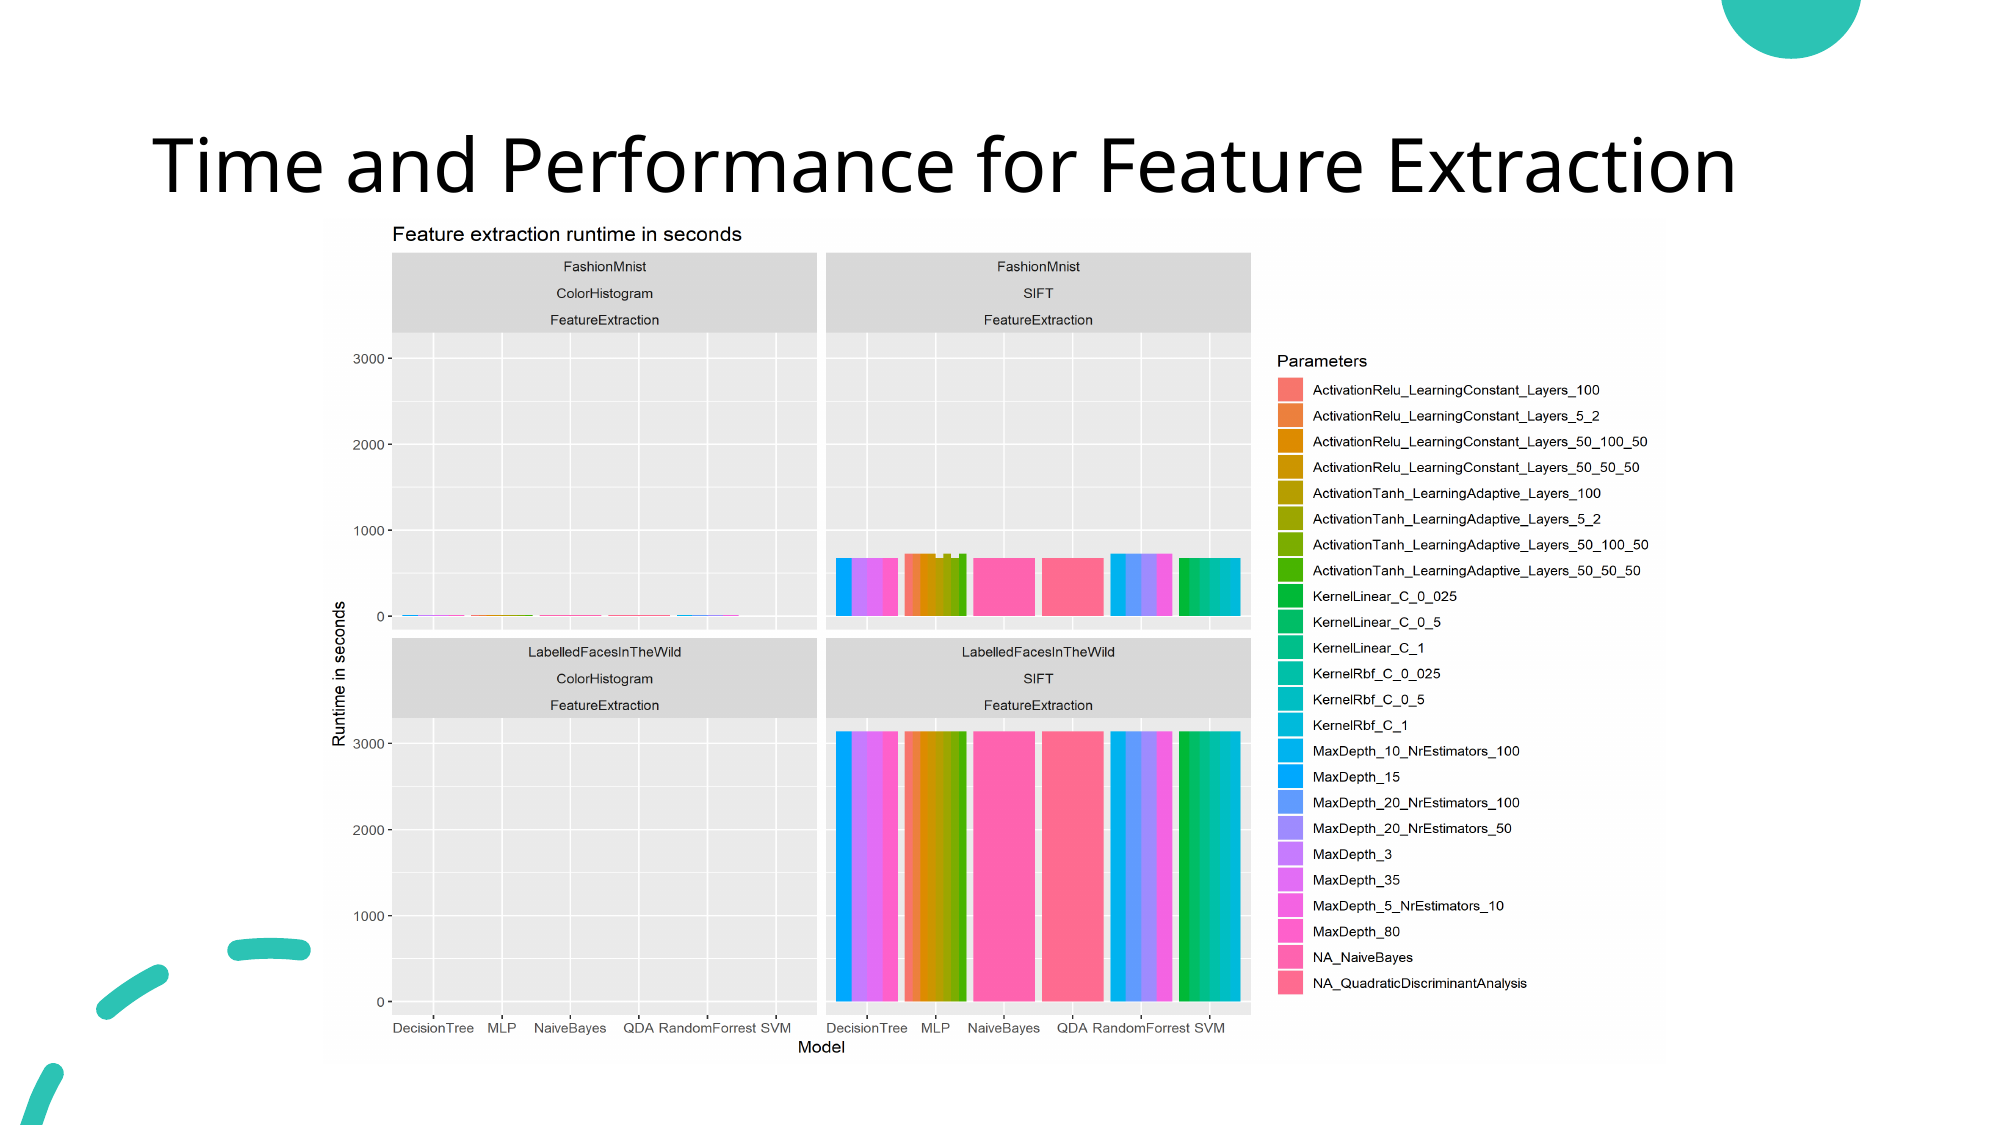

# Time and Performance for Feature Extraction